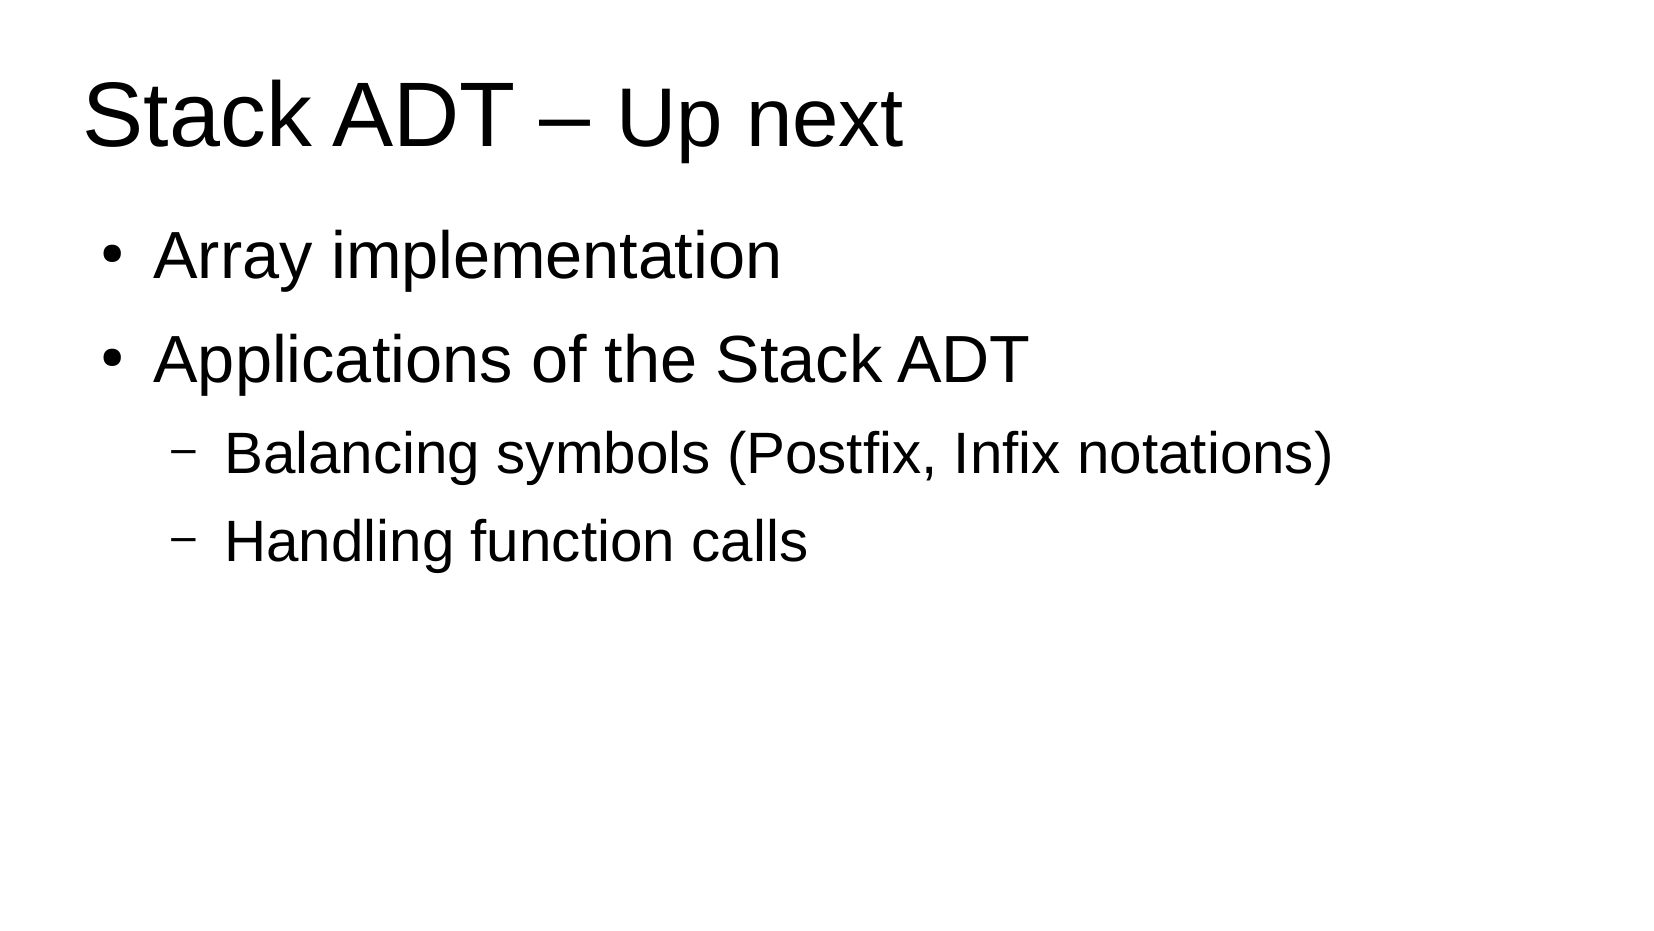

# Stack ADT – Up next
Array implementation
Applications of the Stack ADT
Balancing symbols (Postfix, Infix notations)
Handling function calls